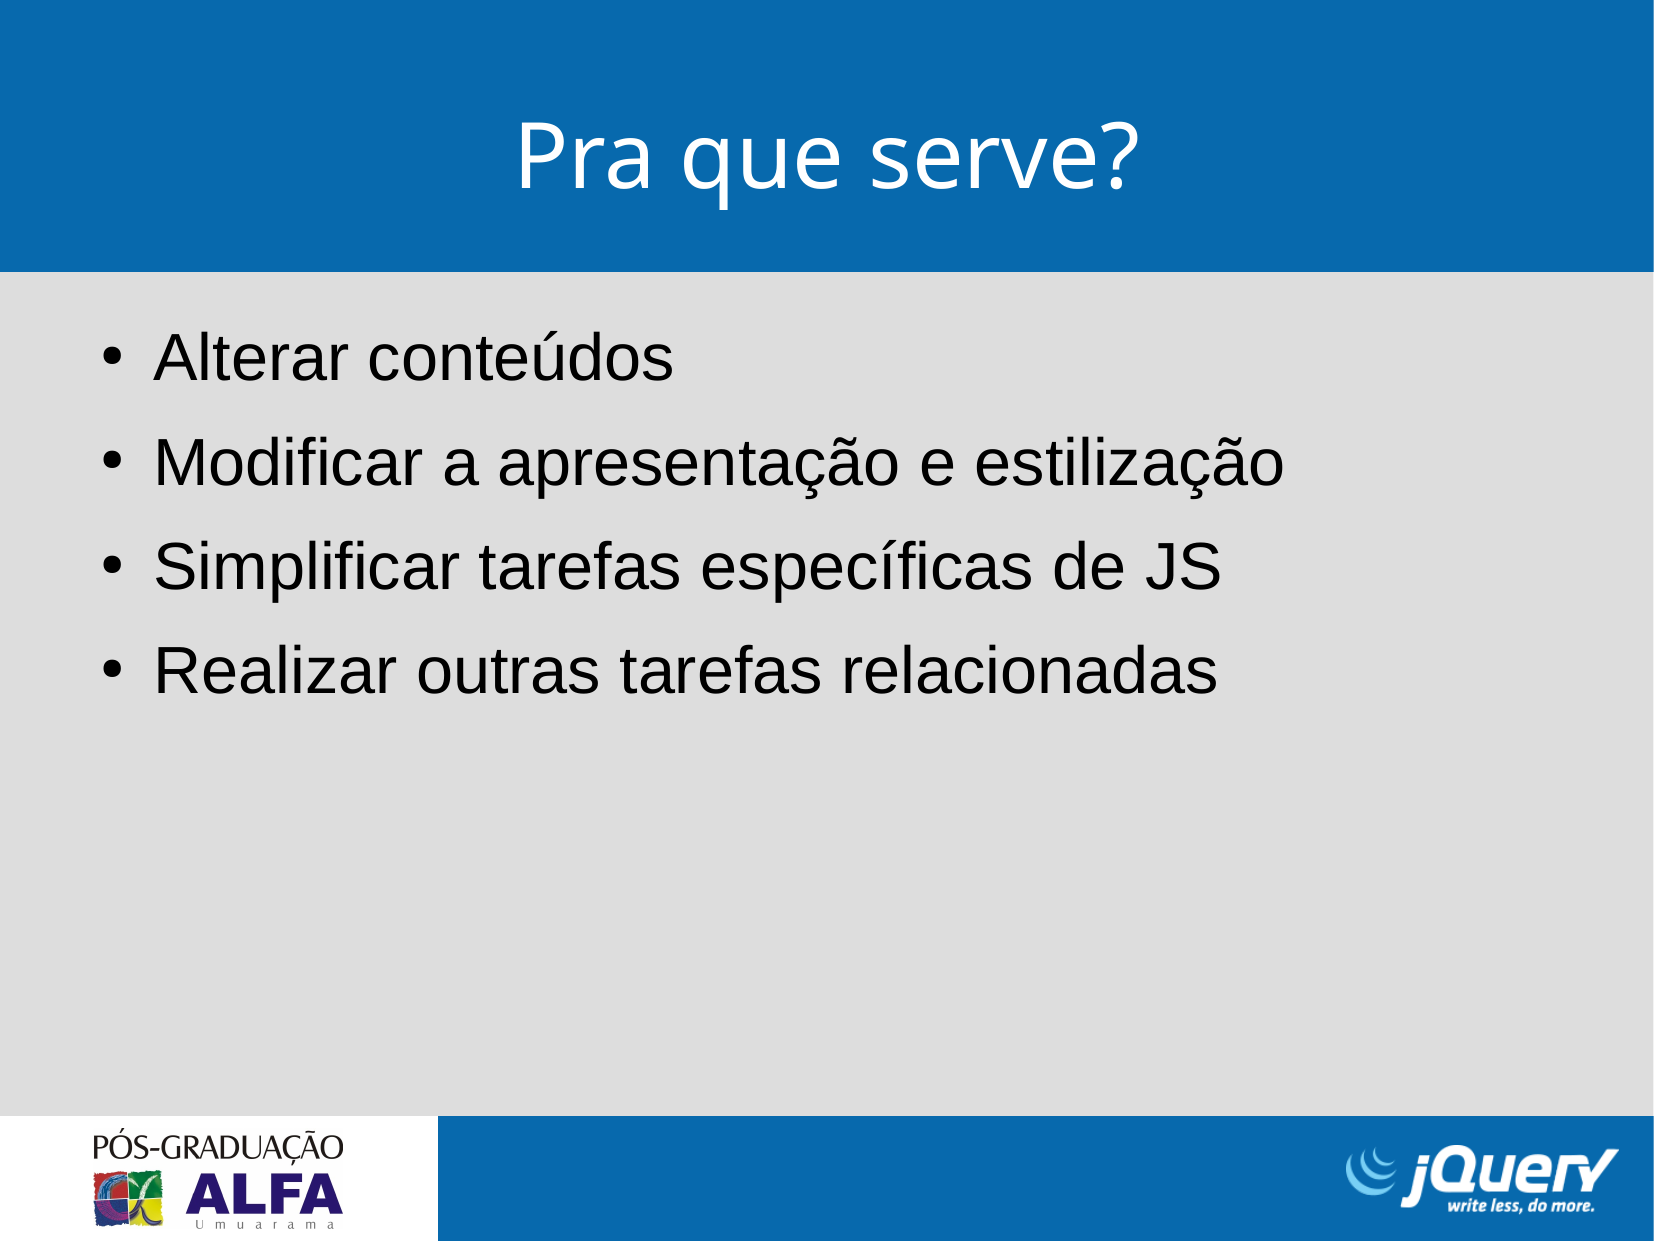

# Pra que serve?
Alterar conteúdos
Modificar a apresentação e estilização
Simplificar tarefas específicas de JS
Realizar outras tarefas relacionadas